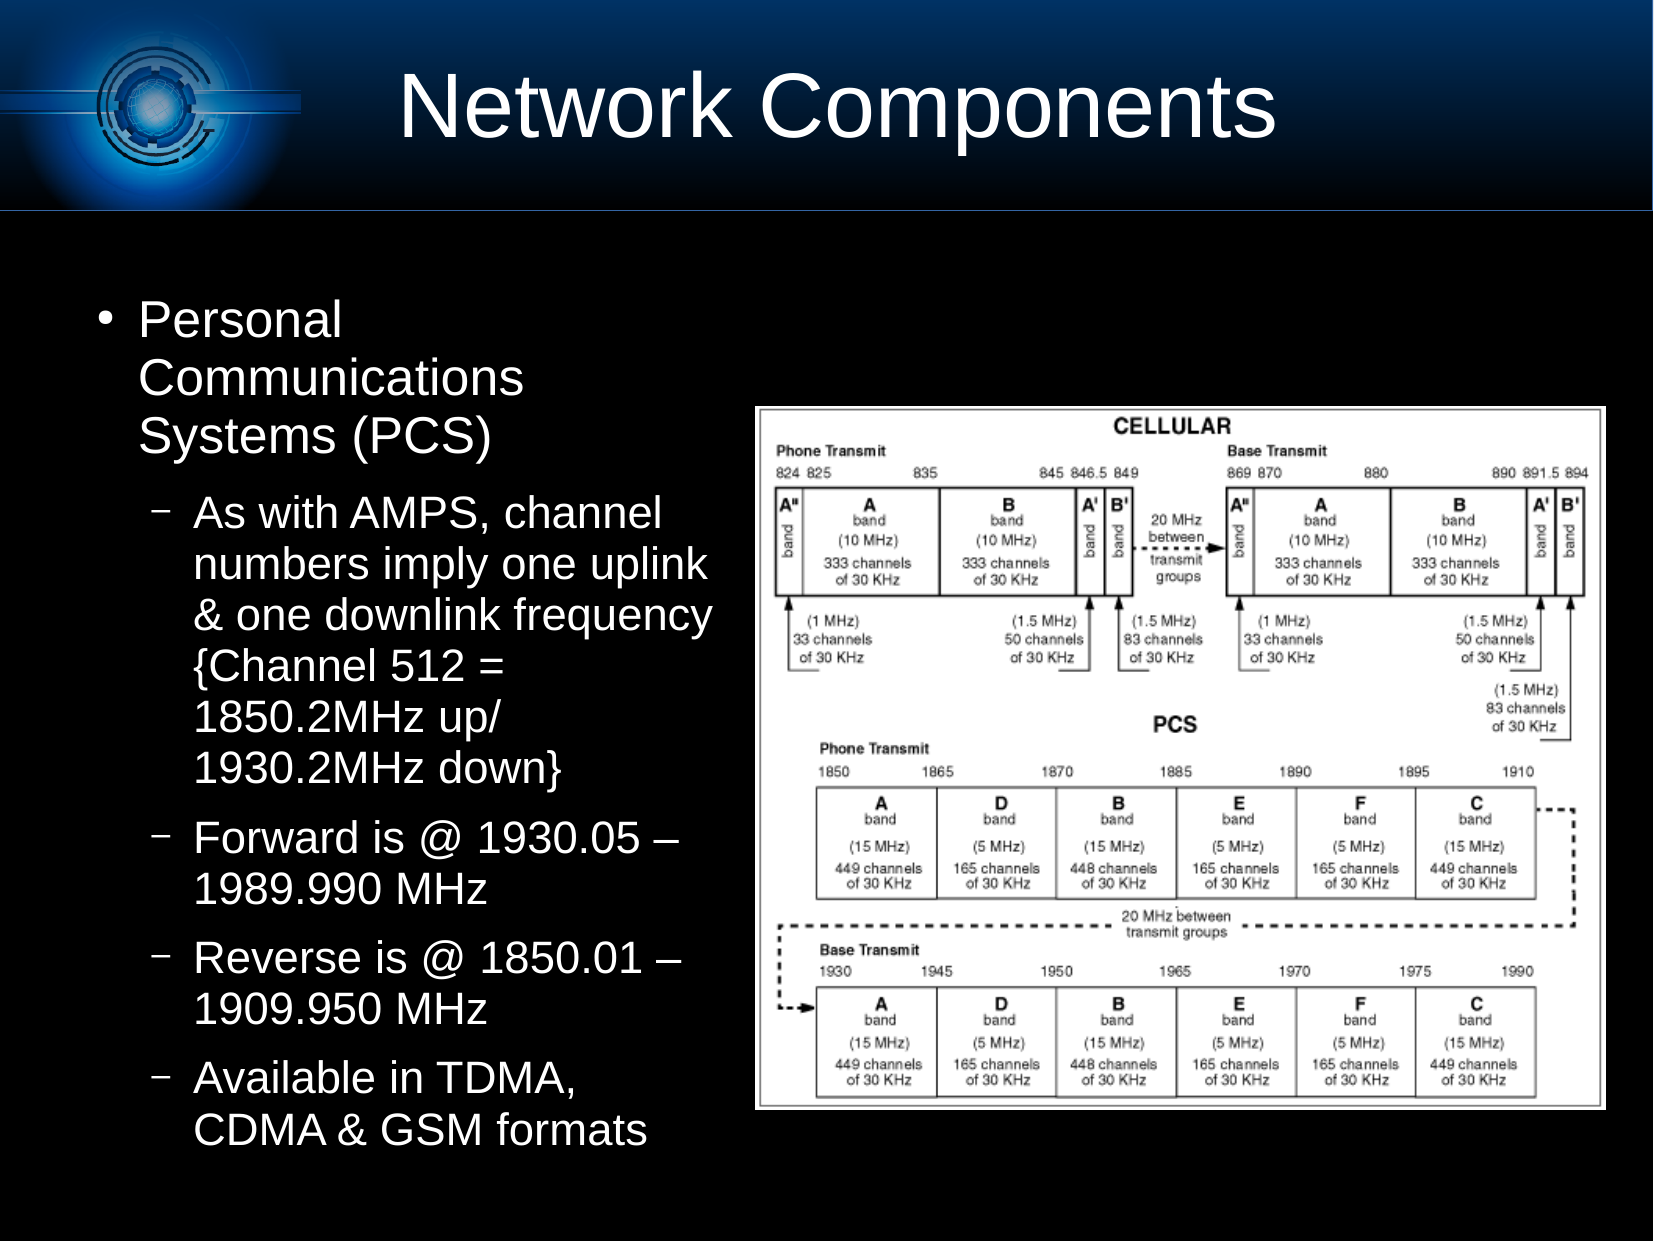

# Network Components
Personal Communications Systems (PCS)
As with AMPS, channel numbers imply one uplink & one downlink frequency {Channel 512 = 1850.2MHz up/ 1930.2MHz down}
Forward is @ 1930.05 – 1989.990 MHz
Reverse is @ 1850.01 – 1909.950 MHz
Available in TDMA, CDMA & GSM formats